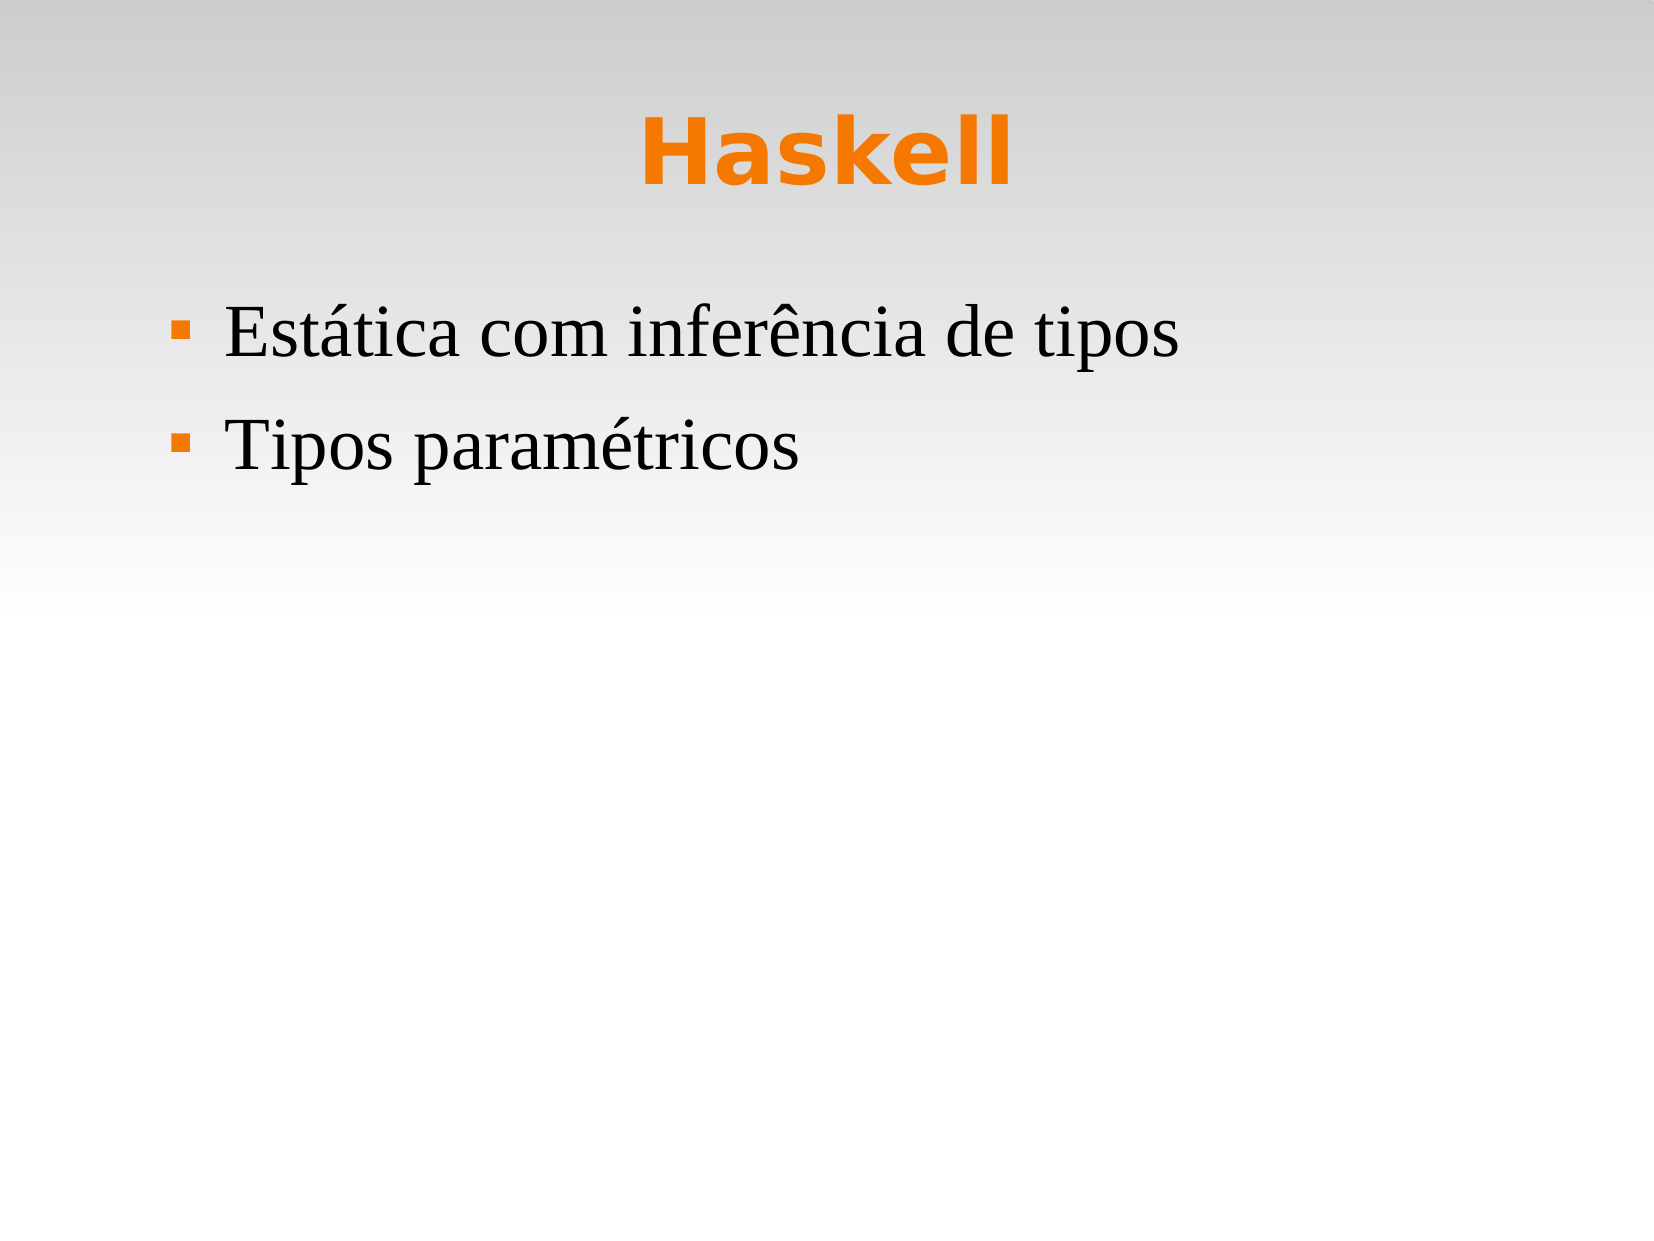

# Haskell
Estática com inferência de tipos
Tipos paramétricos